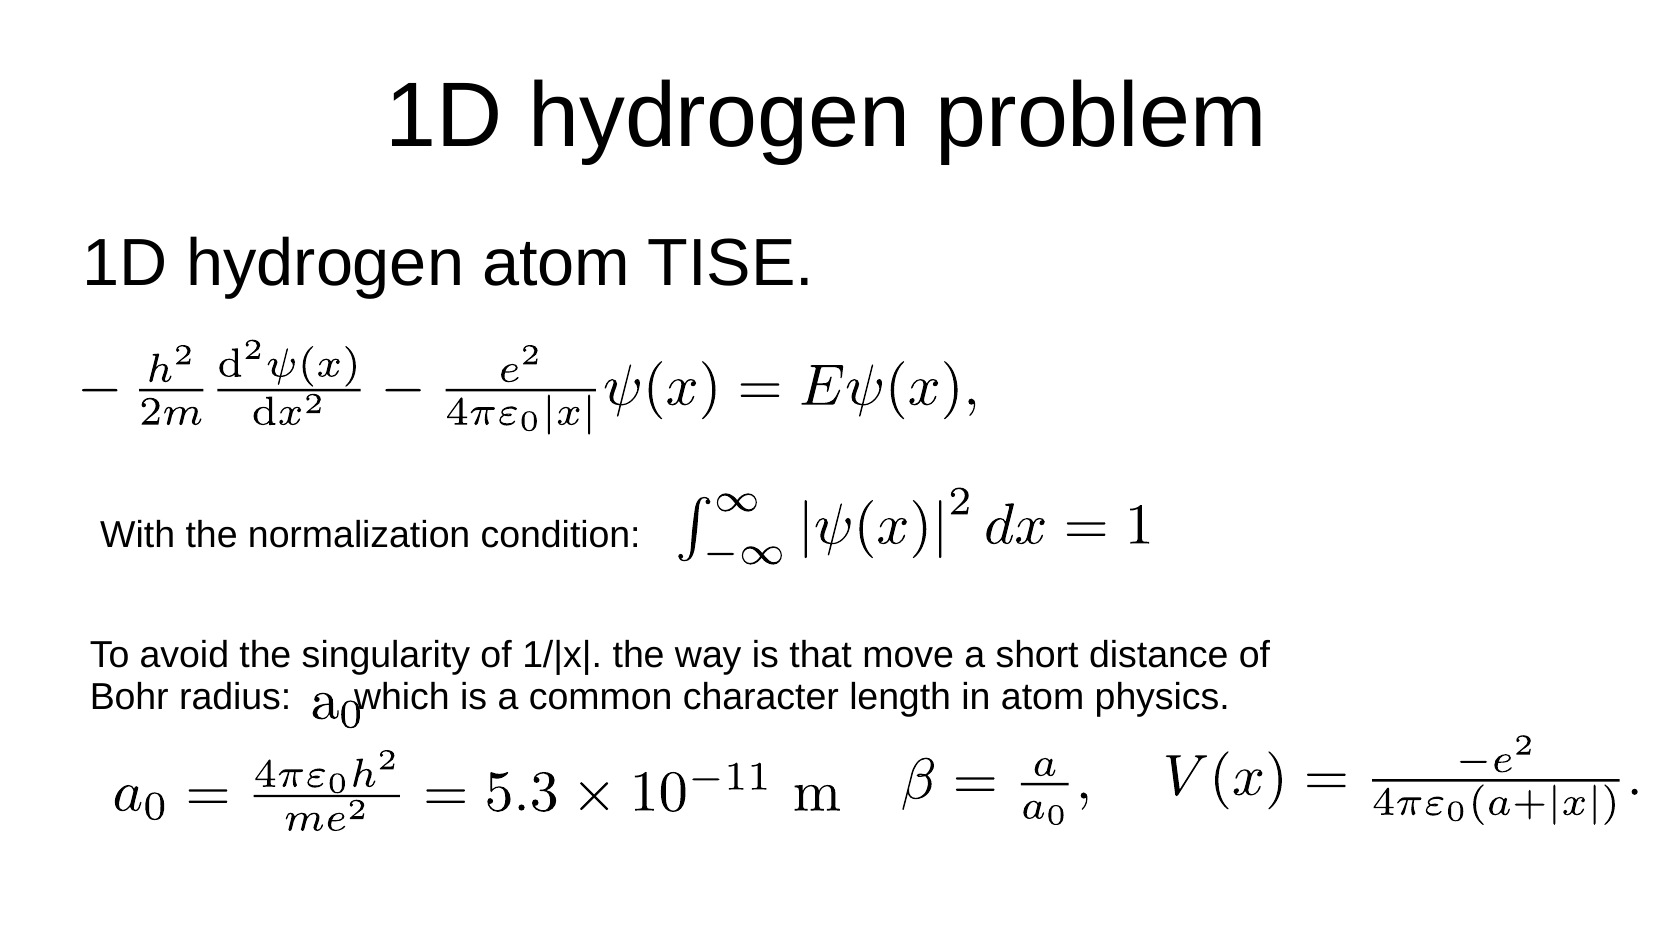

# 1D hydrogen problem
1D hydrogen atom TISE.
 With the normalization condition:
To avoid the singularity of 1/|x|. the way is that move a short distance of Bohr radius: which is a common character length in atom physics.